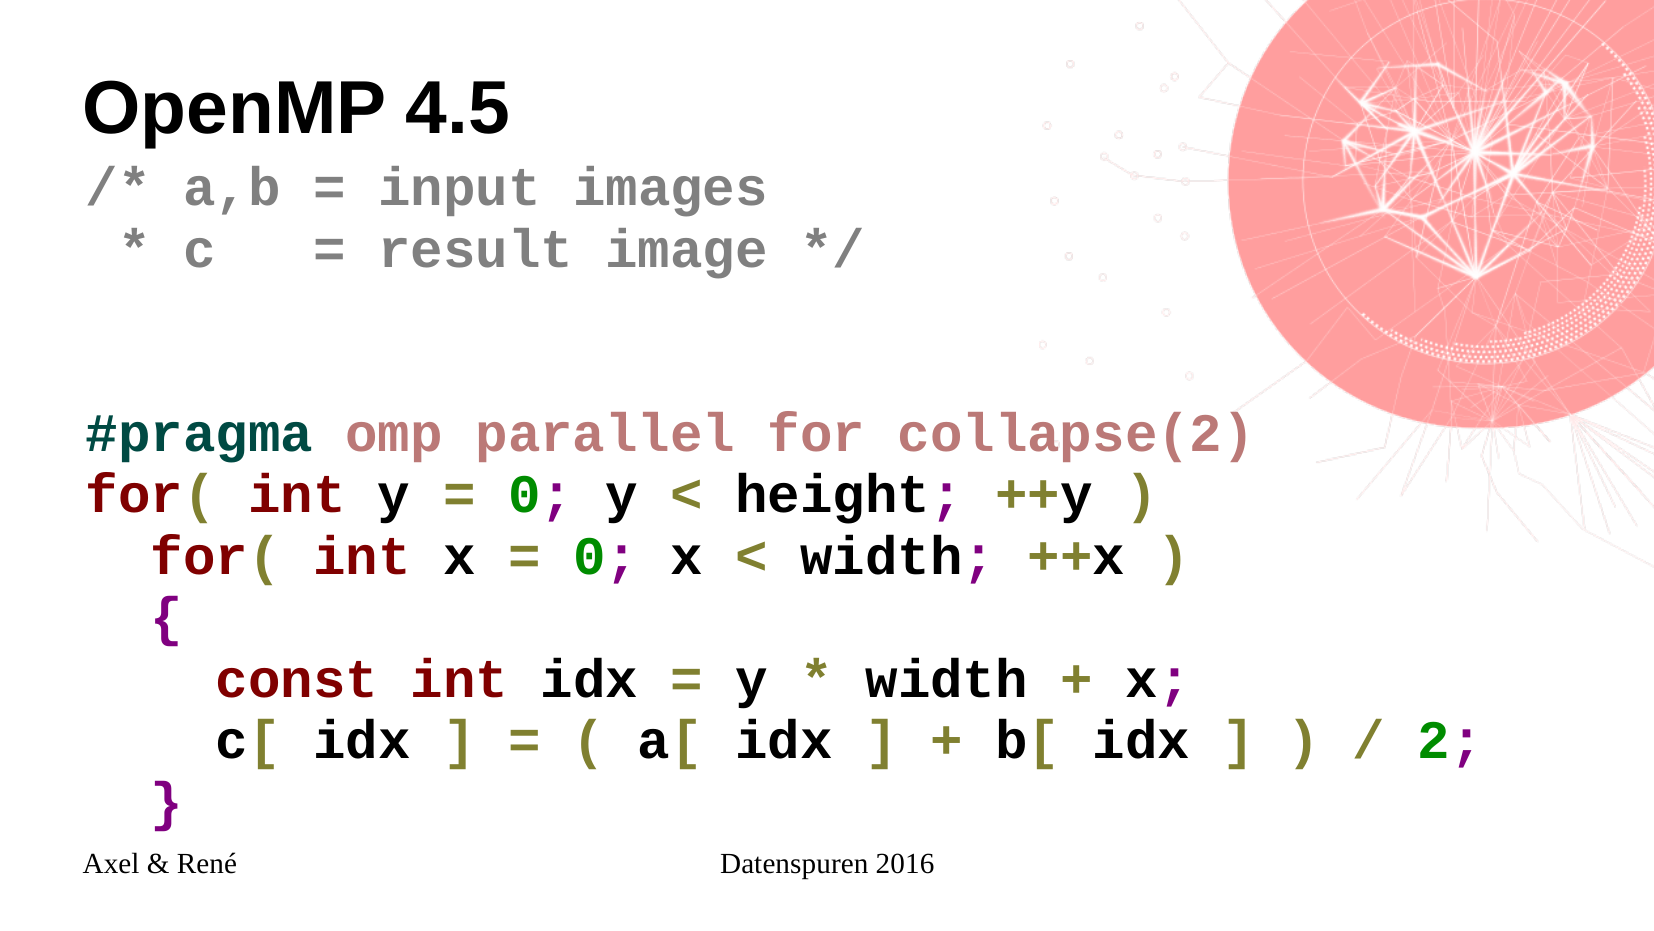

# OpenMP 4.5
/* a,b = input images
 * c = result image */
#pragma omp parallel for collapse(2)
for( int y = 0; y < height; ++y )
 for( int x = 0; x < width; ++x )
 {
 const int idx = y * width + x;
 c[ idx ] = ( a[ idx ] + b[ idx ] ) / 2;
 }